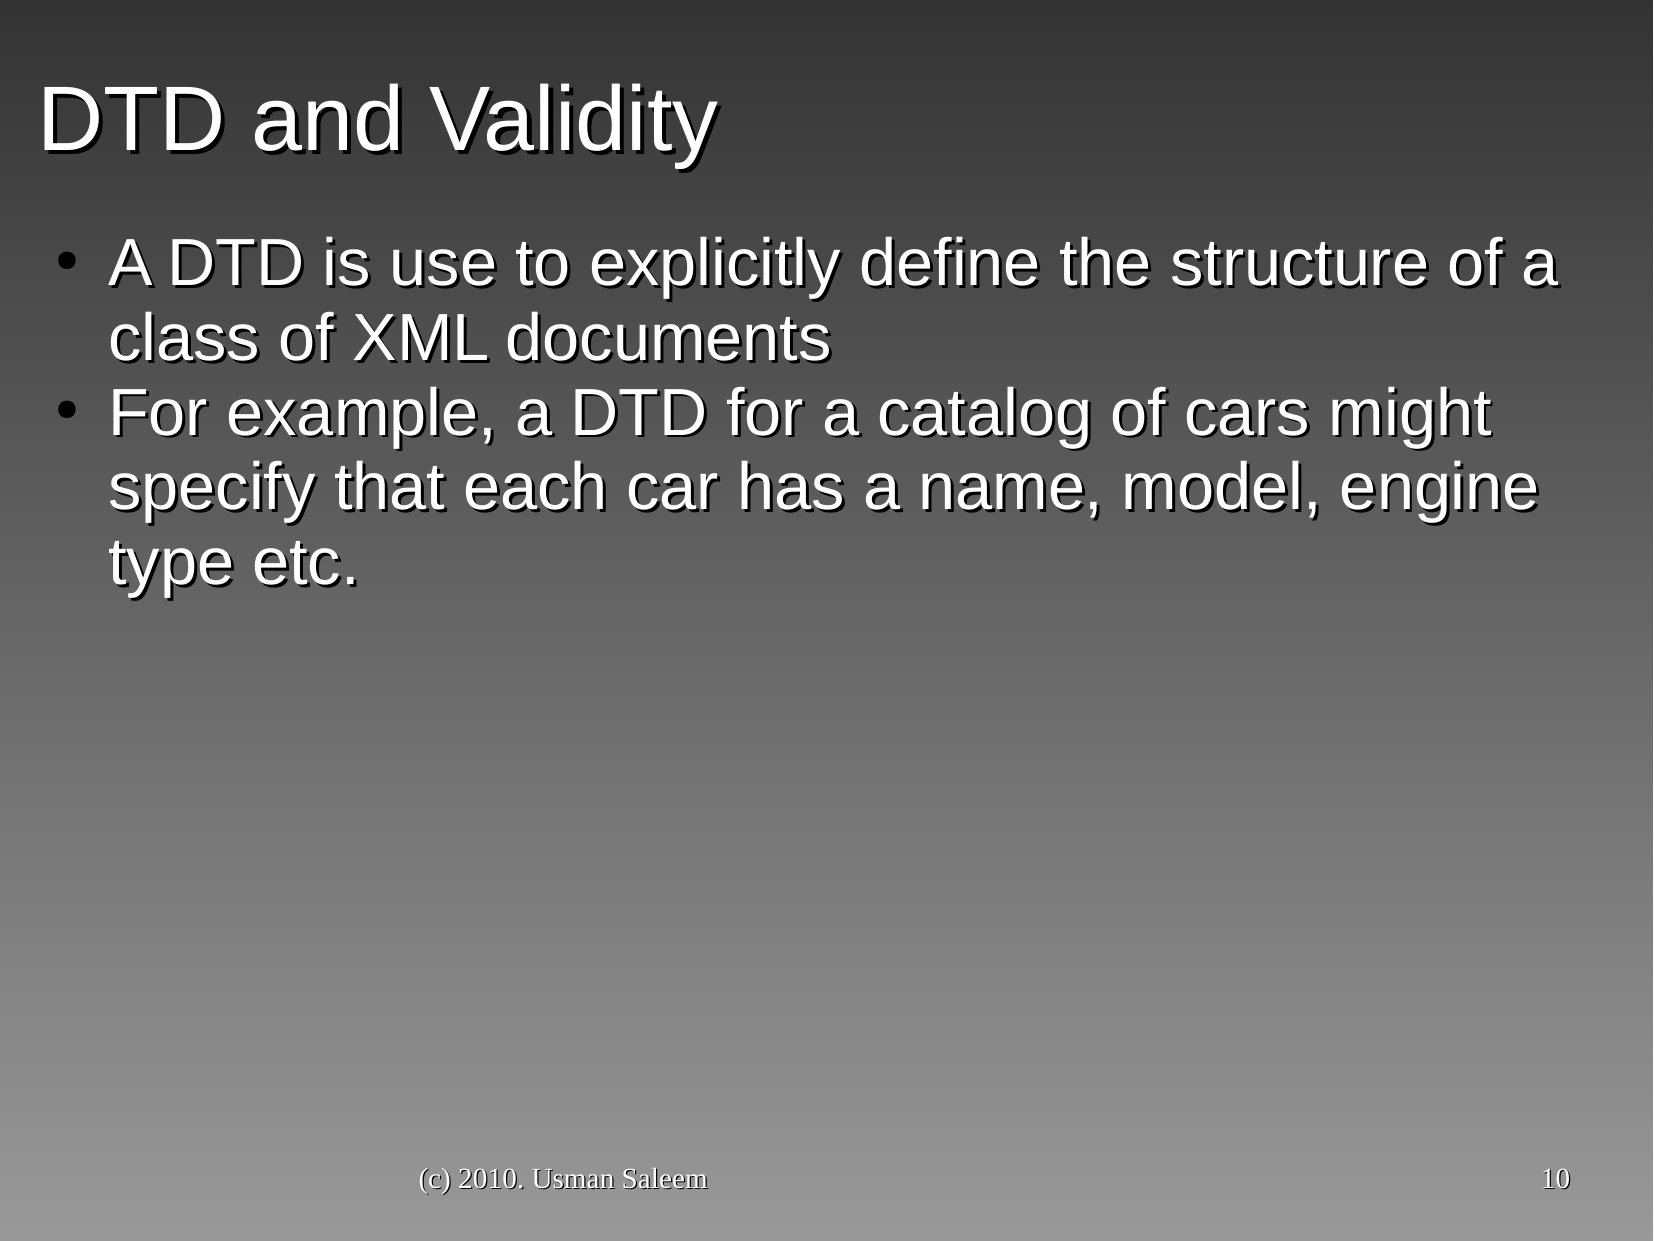

# DTD and Validity
A DTD is use to explicitly define the structure of a class of XML documents
For example, a DTD for a catalog of cars might specify that each car has a name, model, engine type etc.
(c) 2010. Usman Saleem
10